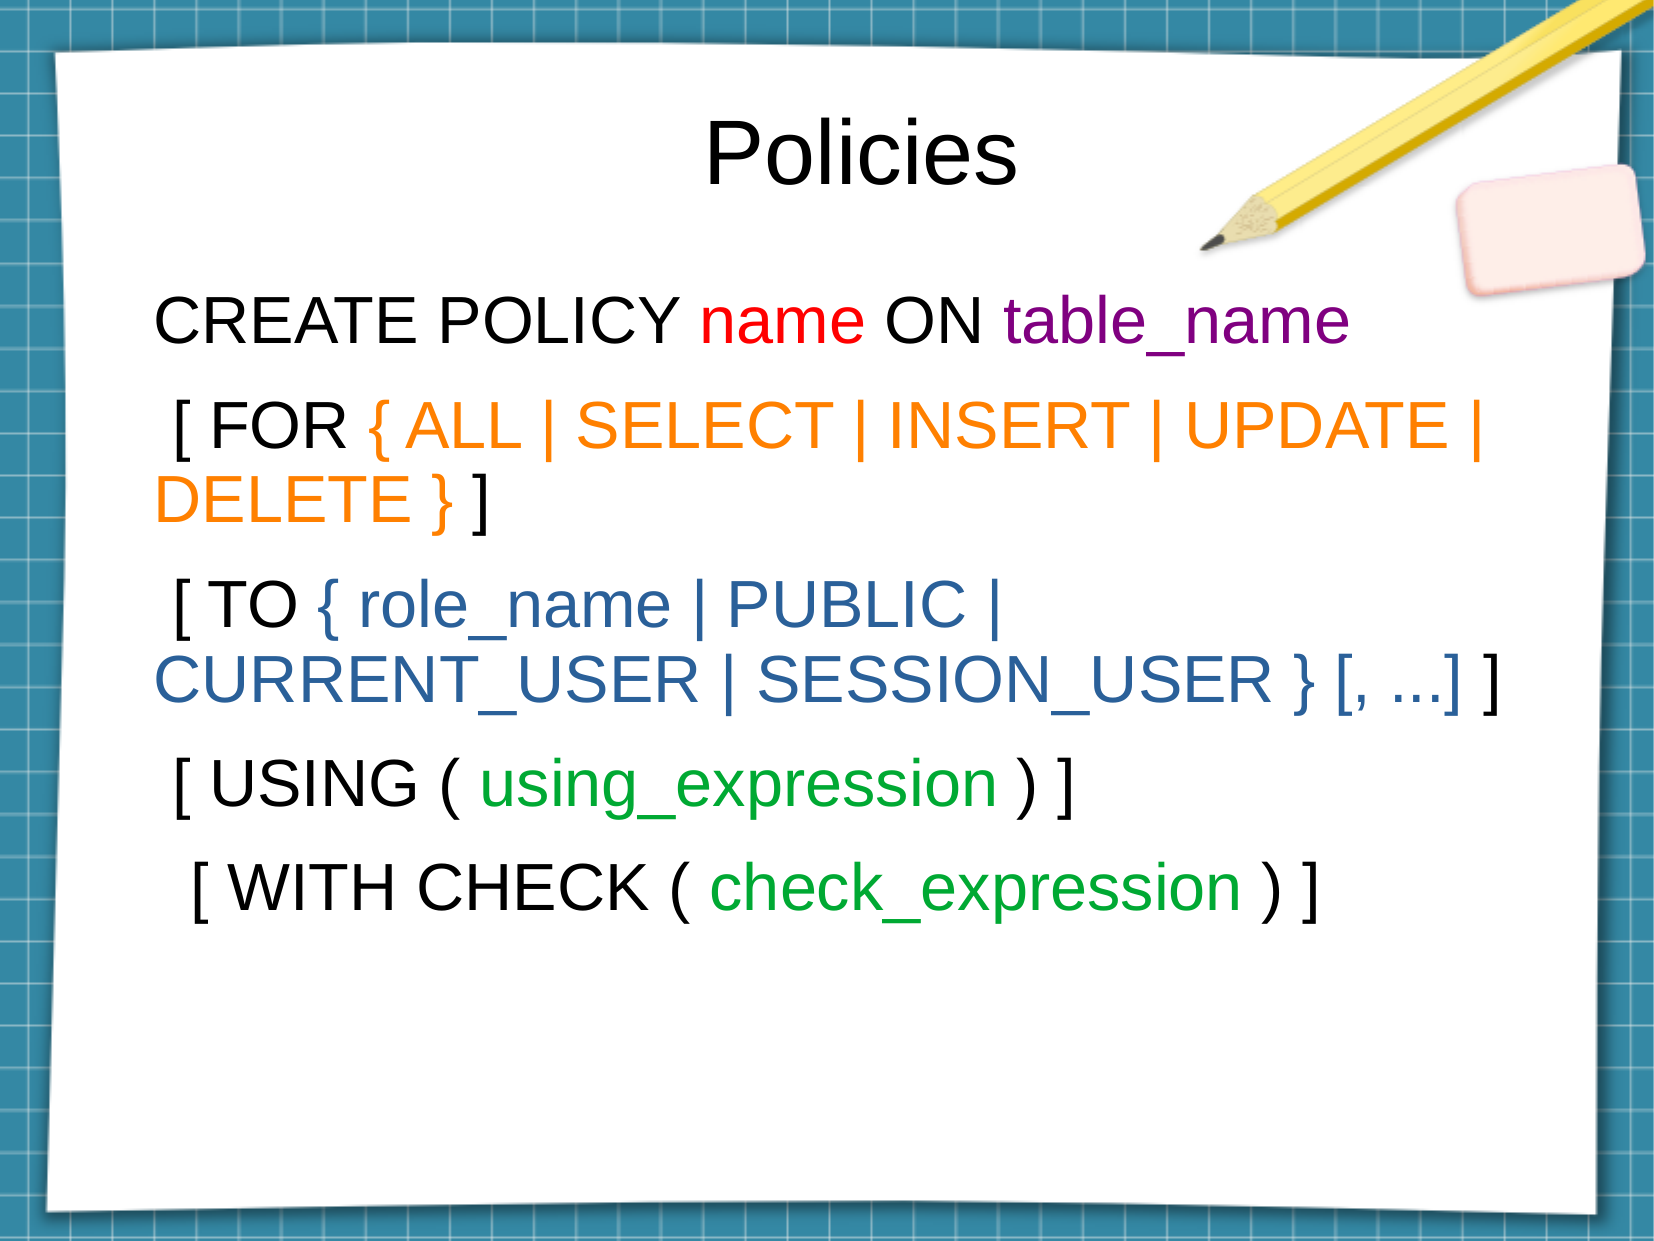

# Policies
CREATE POLICY name ON table_name
 [ FOR { ALL | SELECT | INSERT | UPDATE | DELETE } ]
 [ TO { role_name | PUBLIC | CURRENT_USER | SESSION_USER } [, ...] ]
 [ USING ( using_expression ) ]
 [ WITH CHECK ( check_expression ) ]